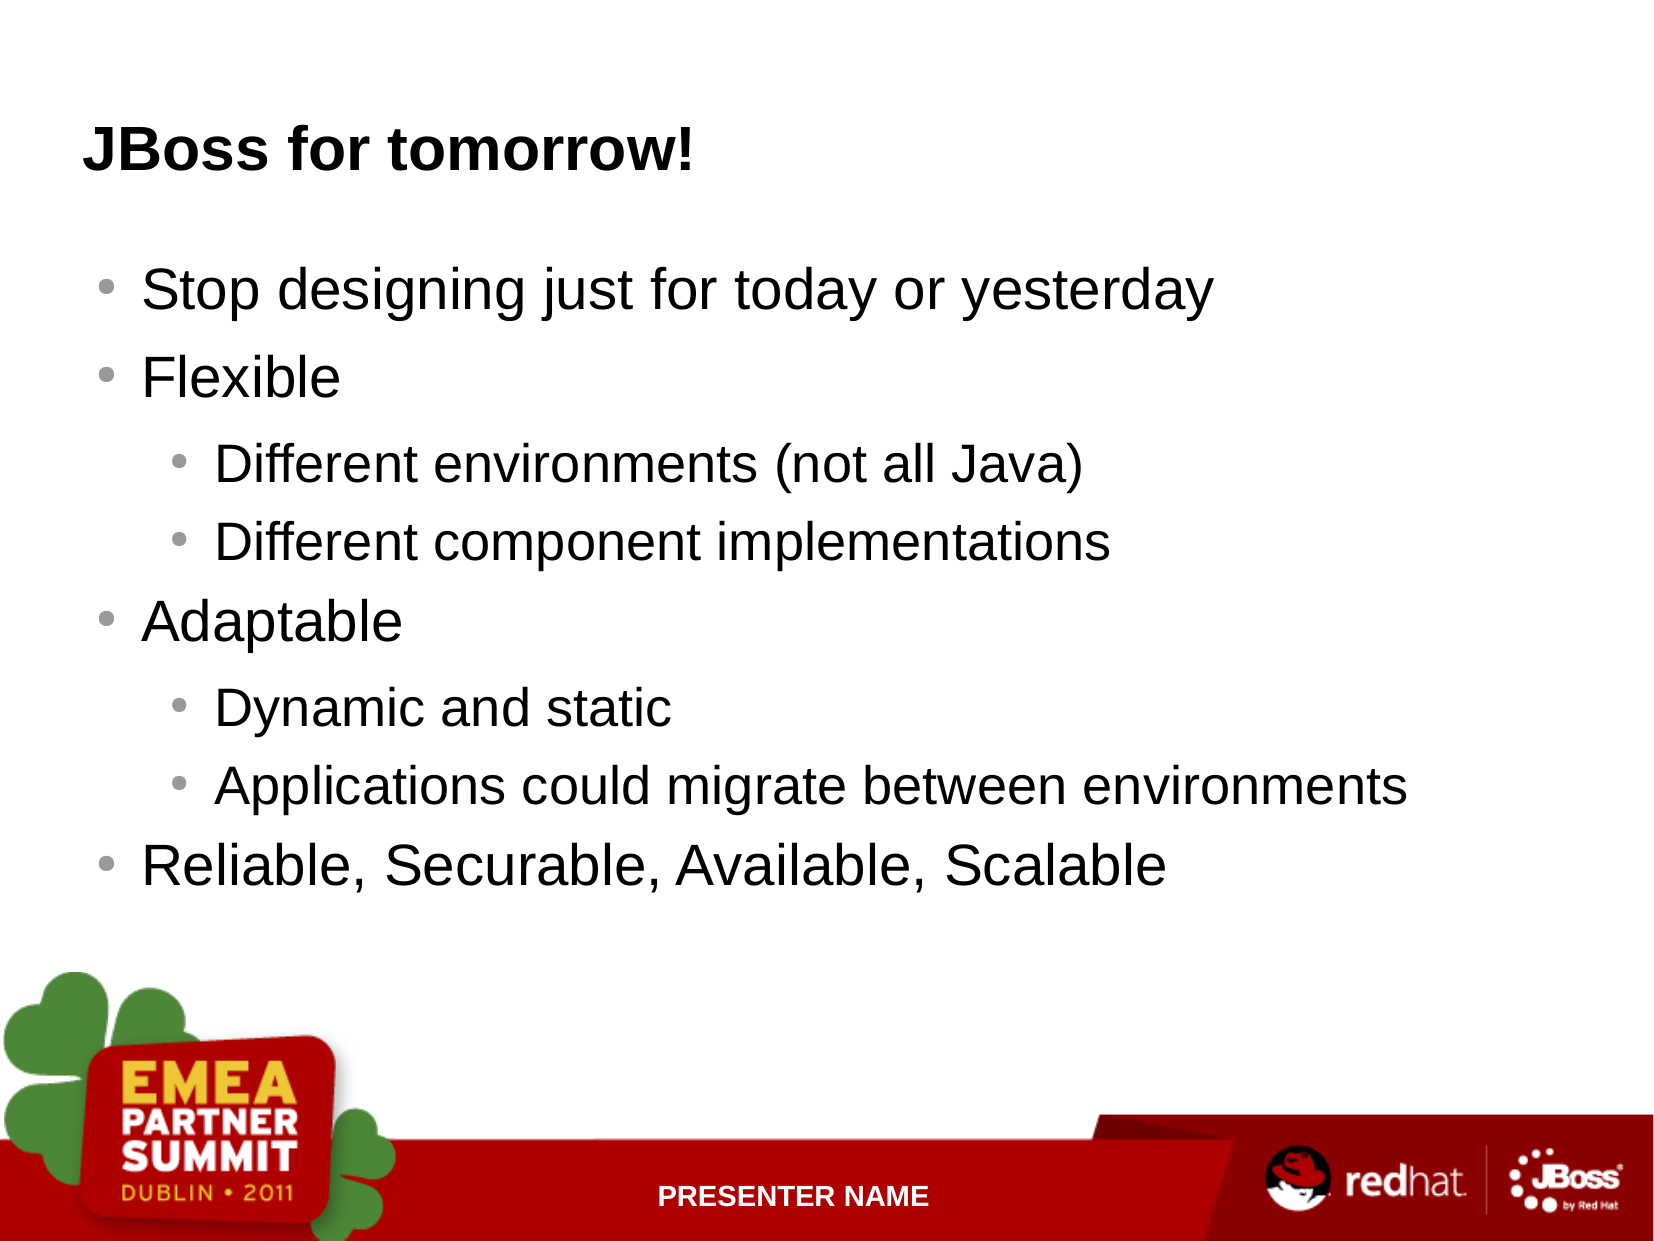

# JBoss for tomorrow!
Stop designing just for today or yesterday
Flexible
Different environments (not all Java)
Different component implementations
Adaptable
Dynamic and static
Applications could migrate between environments
Reliable, Securable, Available, Scalable